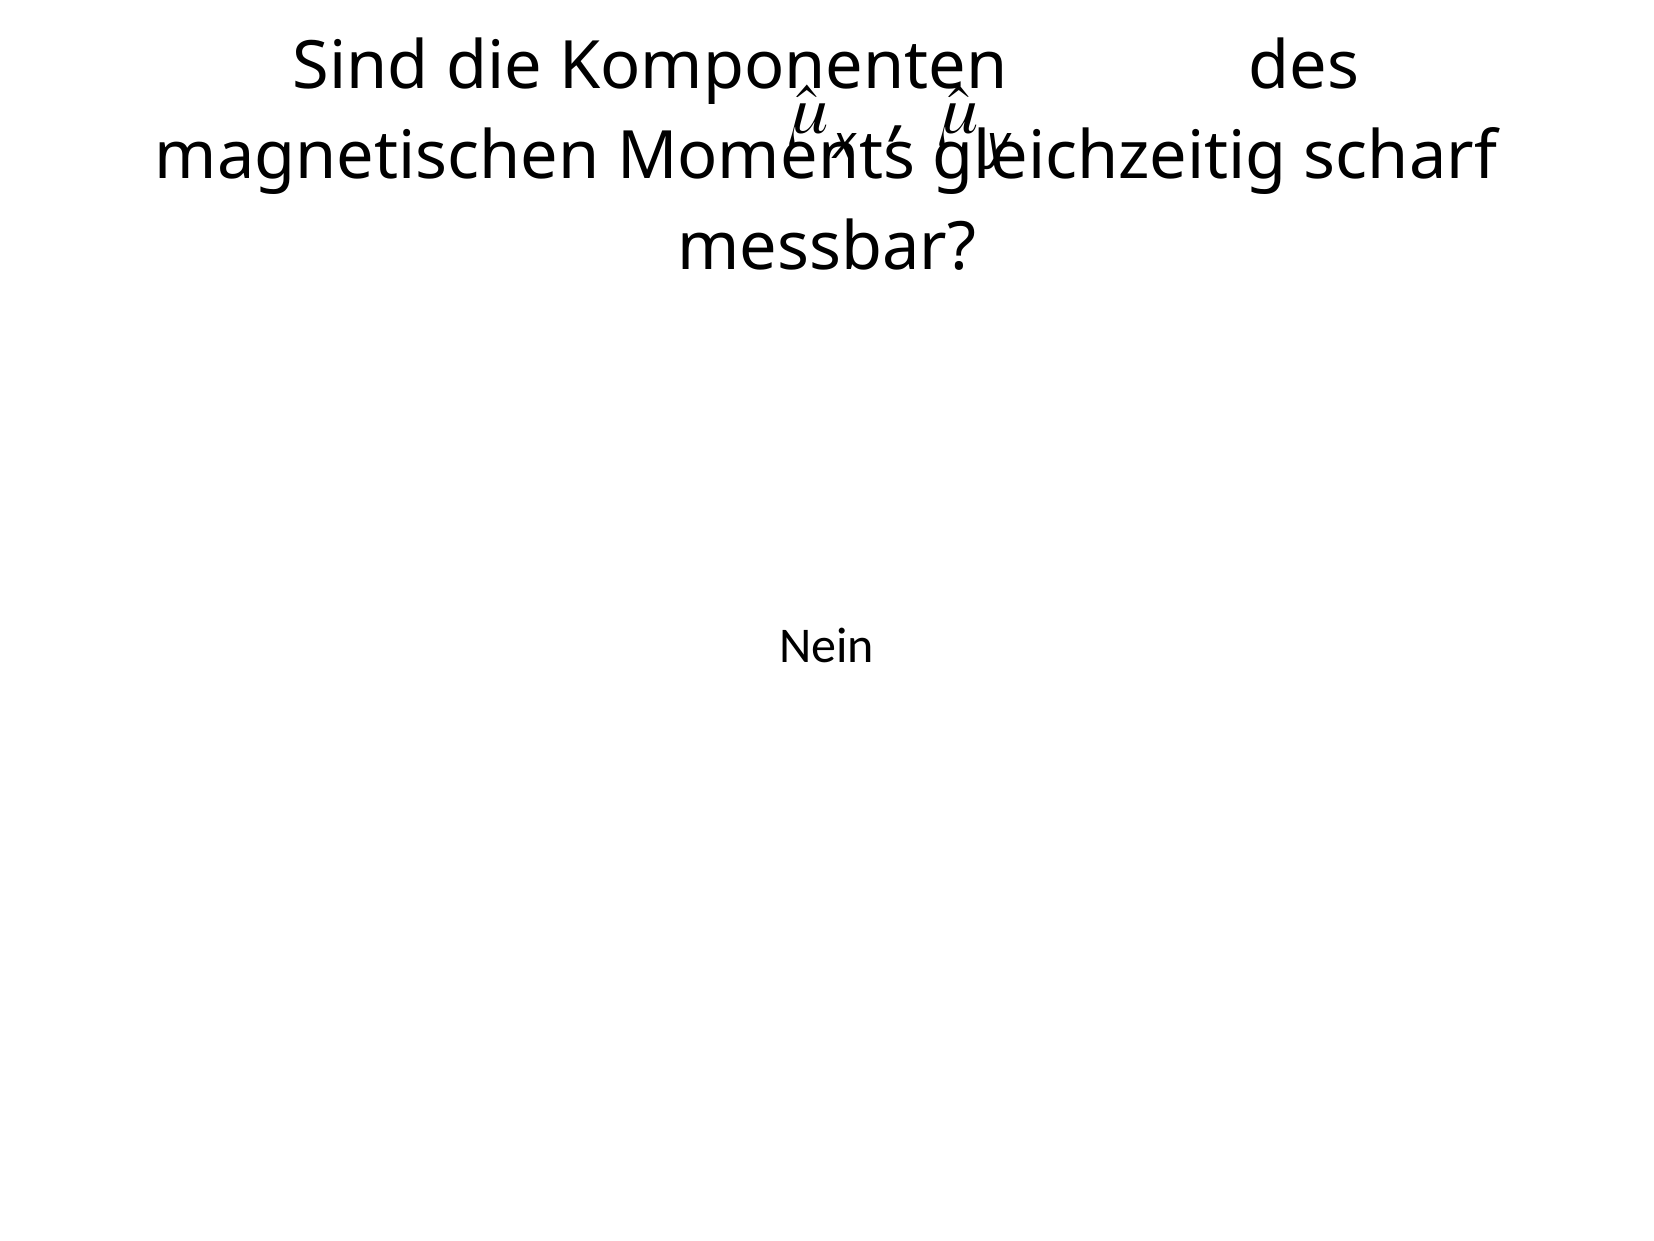

# Sind die Komponenten des magnetischen Moments gleichzeitig scharf messbar?
Nein